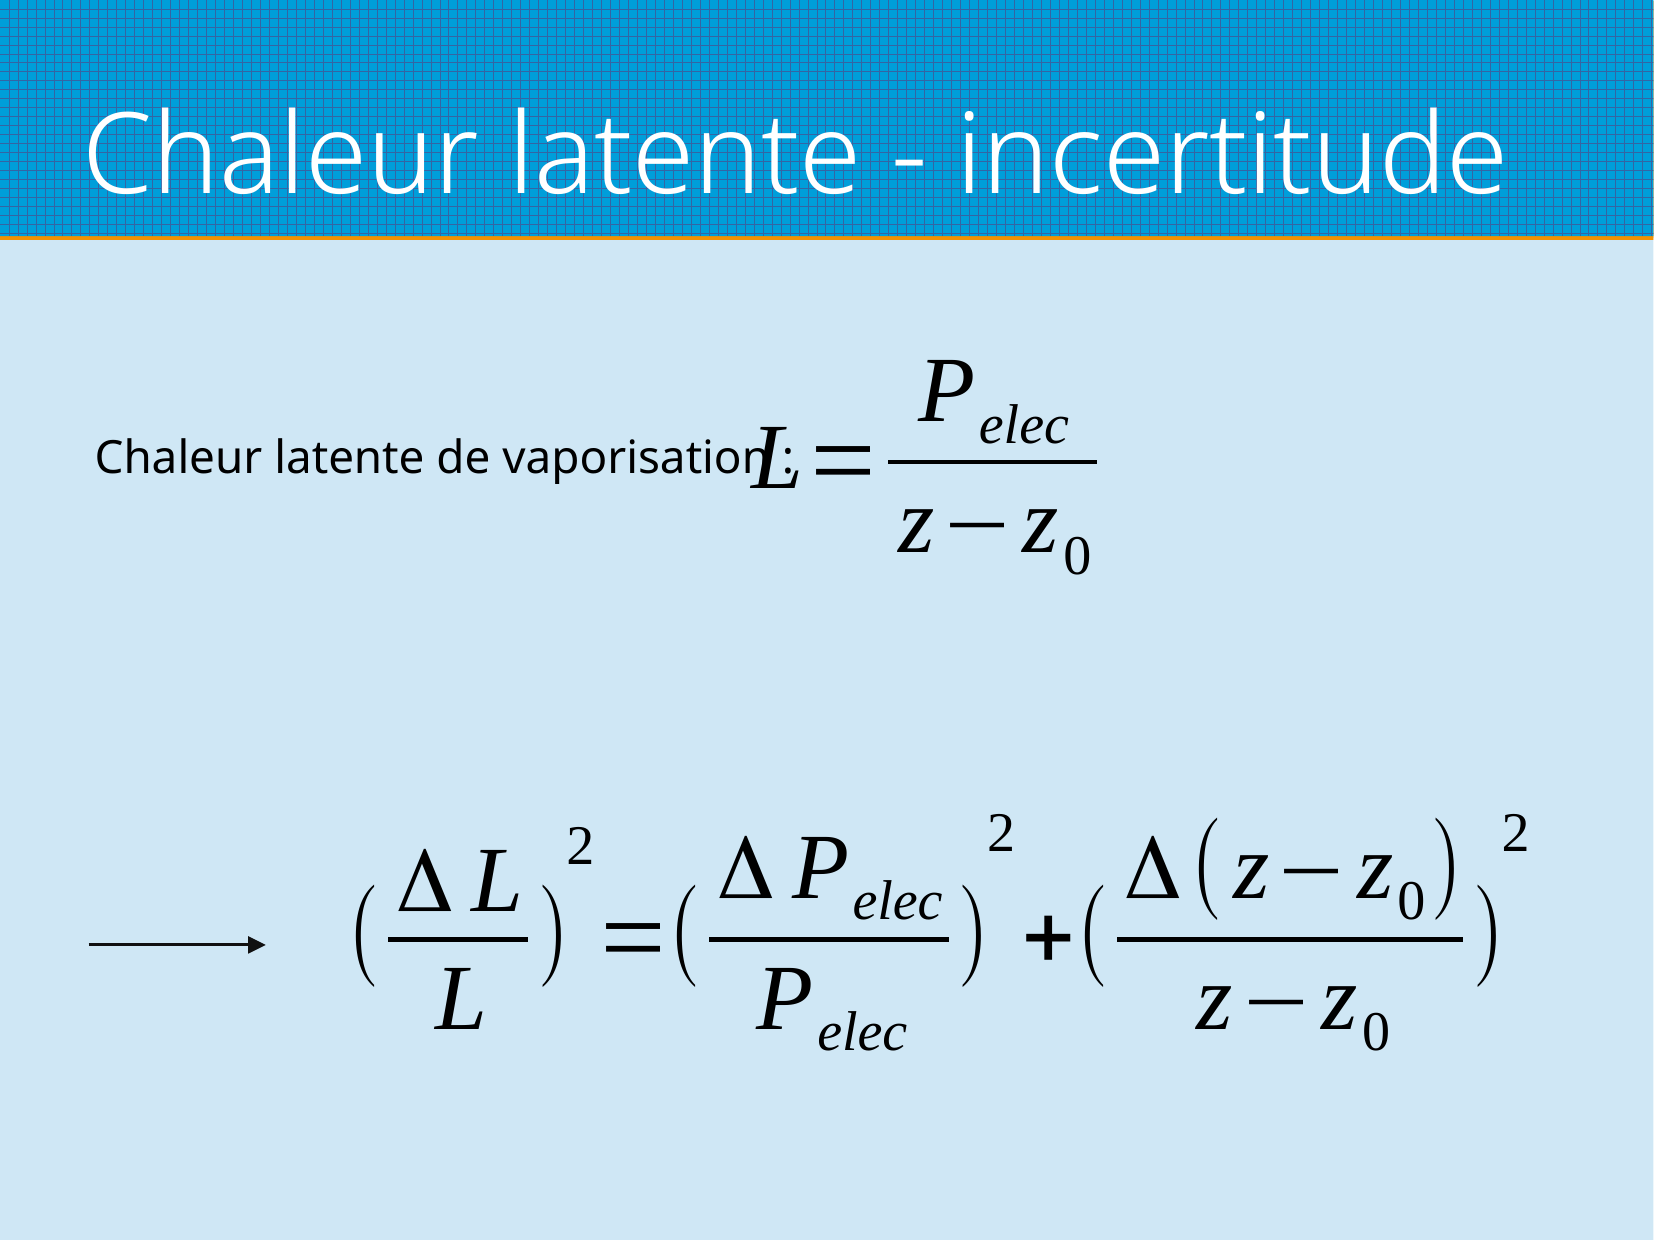

# Chaleur latente - incertitude
Chaleur latente de vaporisation :